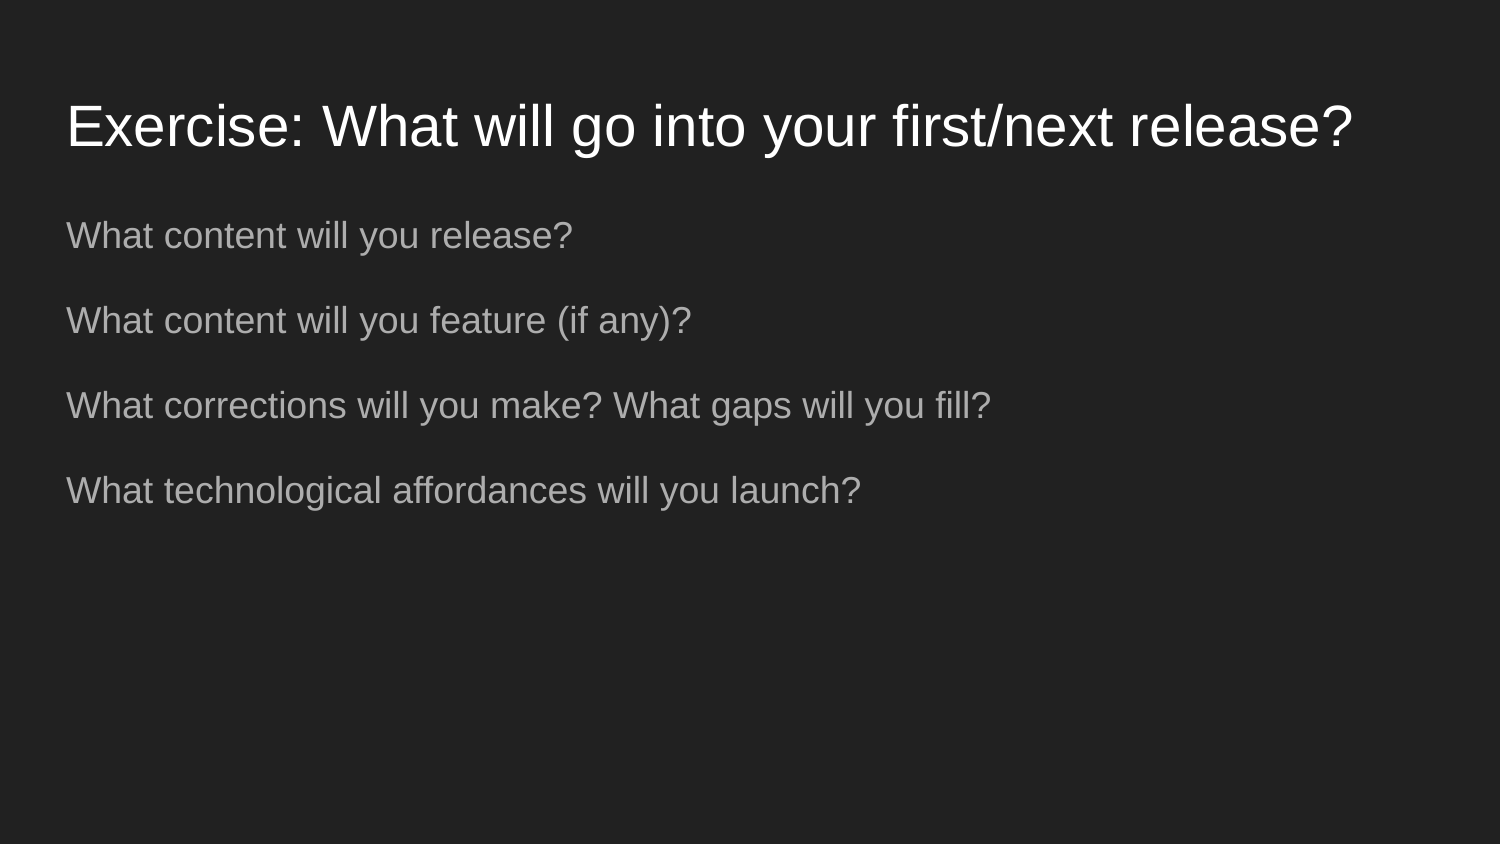

# Exercise: What will go into your first/next release?
What content will you release?
What content will you feature (if any)?
What corrections will you make? What gaps will you fill?
What technological affordances will you launch?